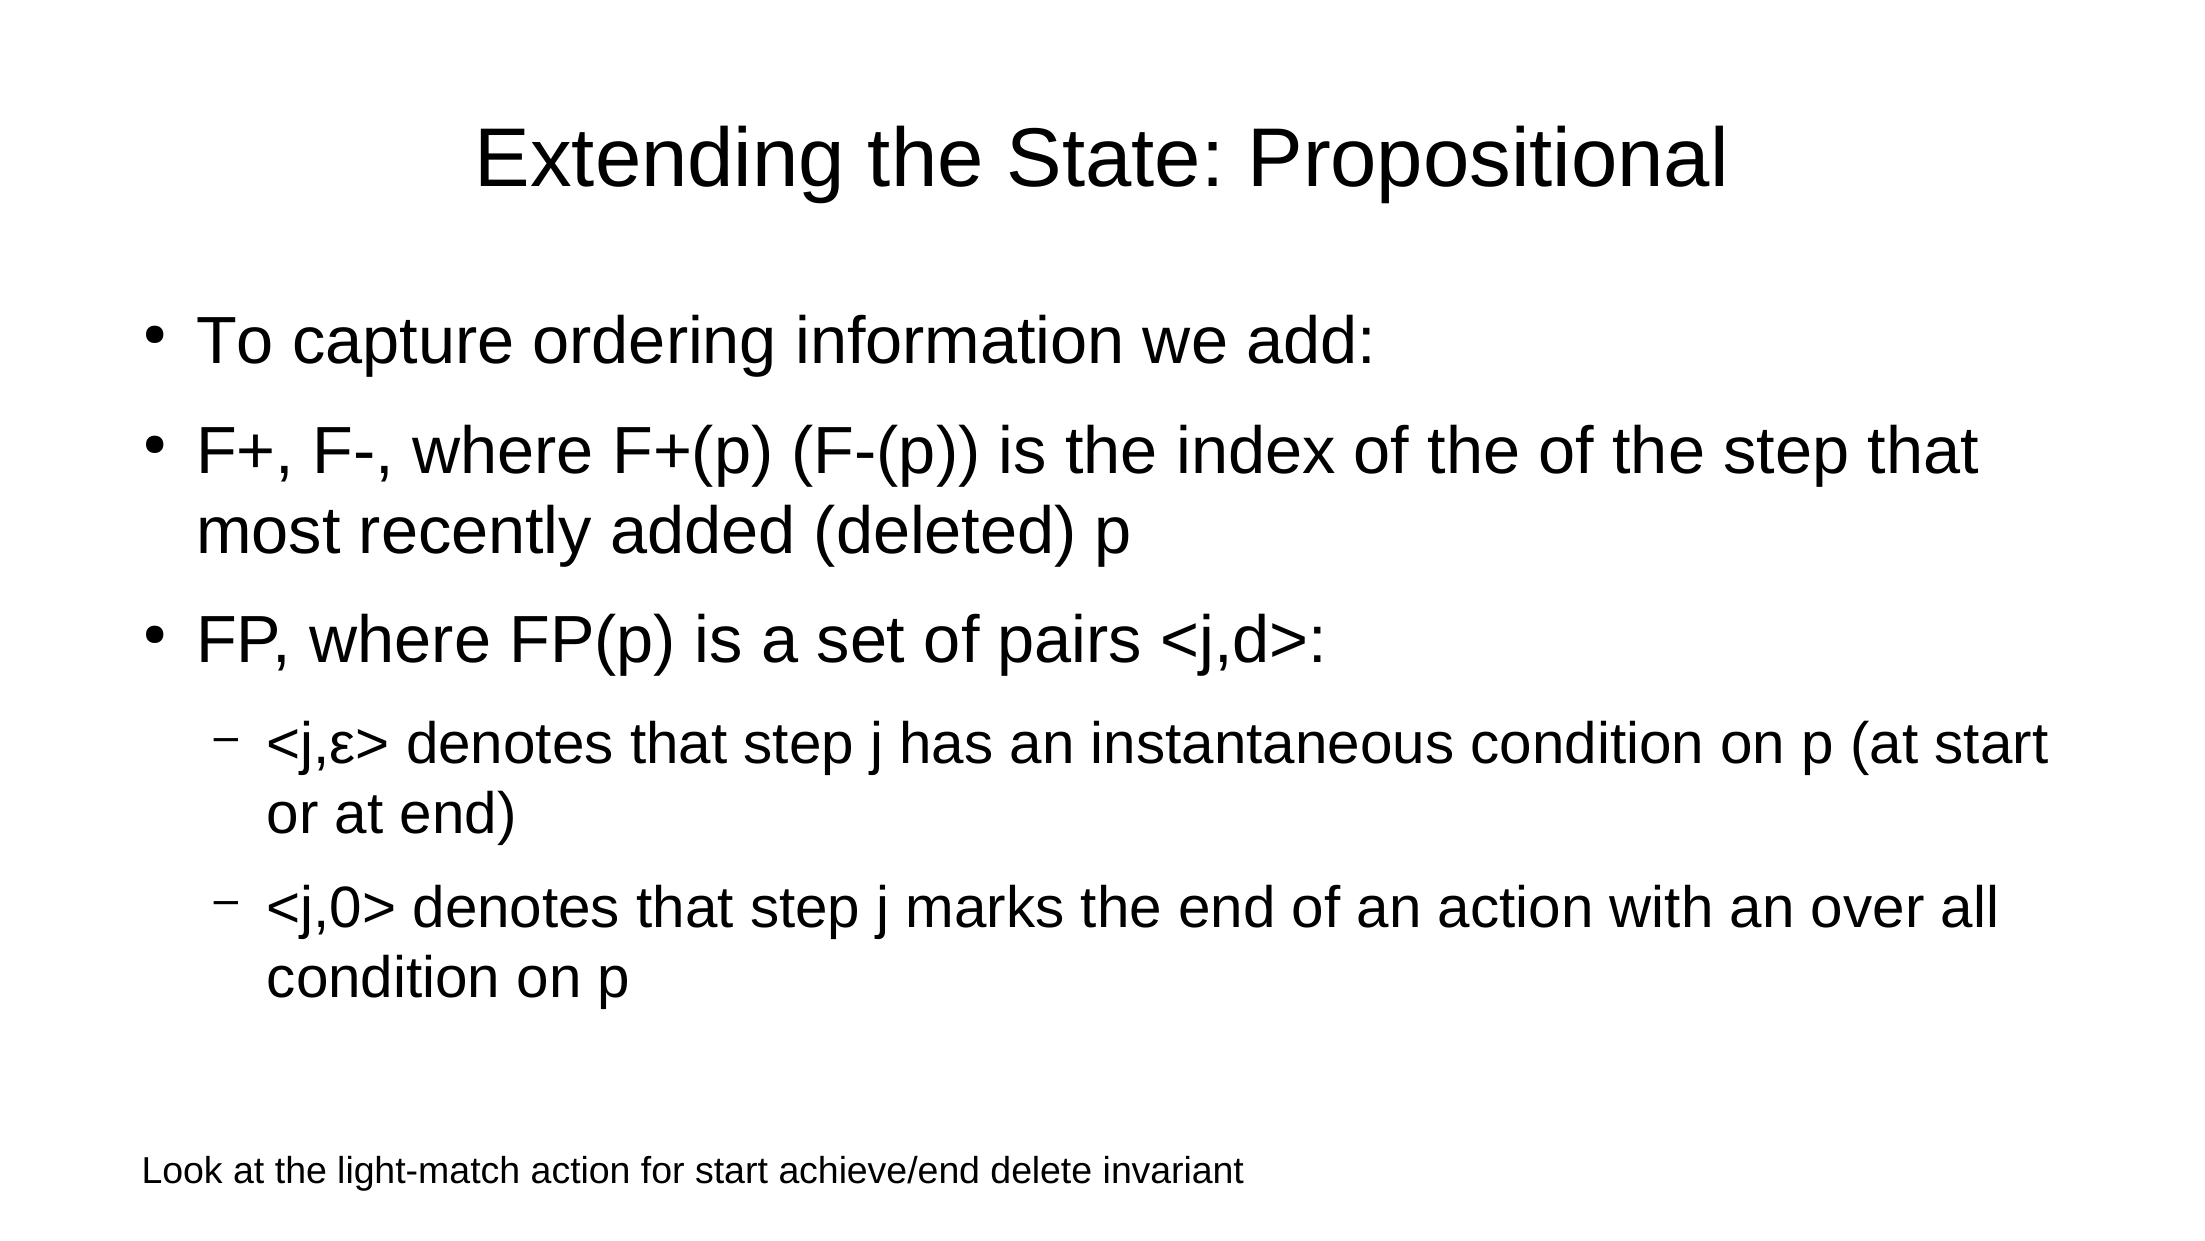

# Extending the State: Propositional
To capture ordering information we add:
F+, F-, where F+(p) (F-(p)) is the index of the of the step that most recently added (deleted) p
FP, where FP(p) is a set of pairs <j,d>:
<j,ε> denotes that step j has an instantaneous condition on p (at start or at end)
<j,0> denotes that step j marks the end of an action with an over all condition on p
Look at the light-match action for start achieve/end delete invariant